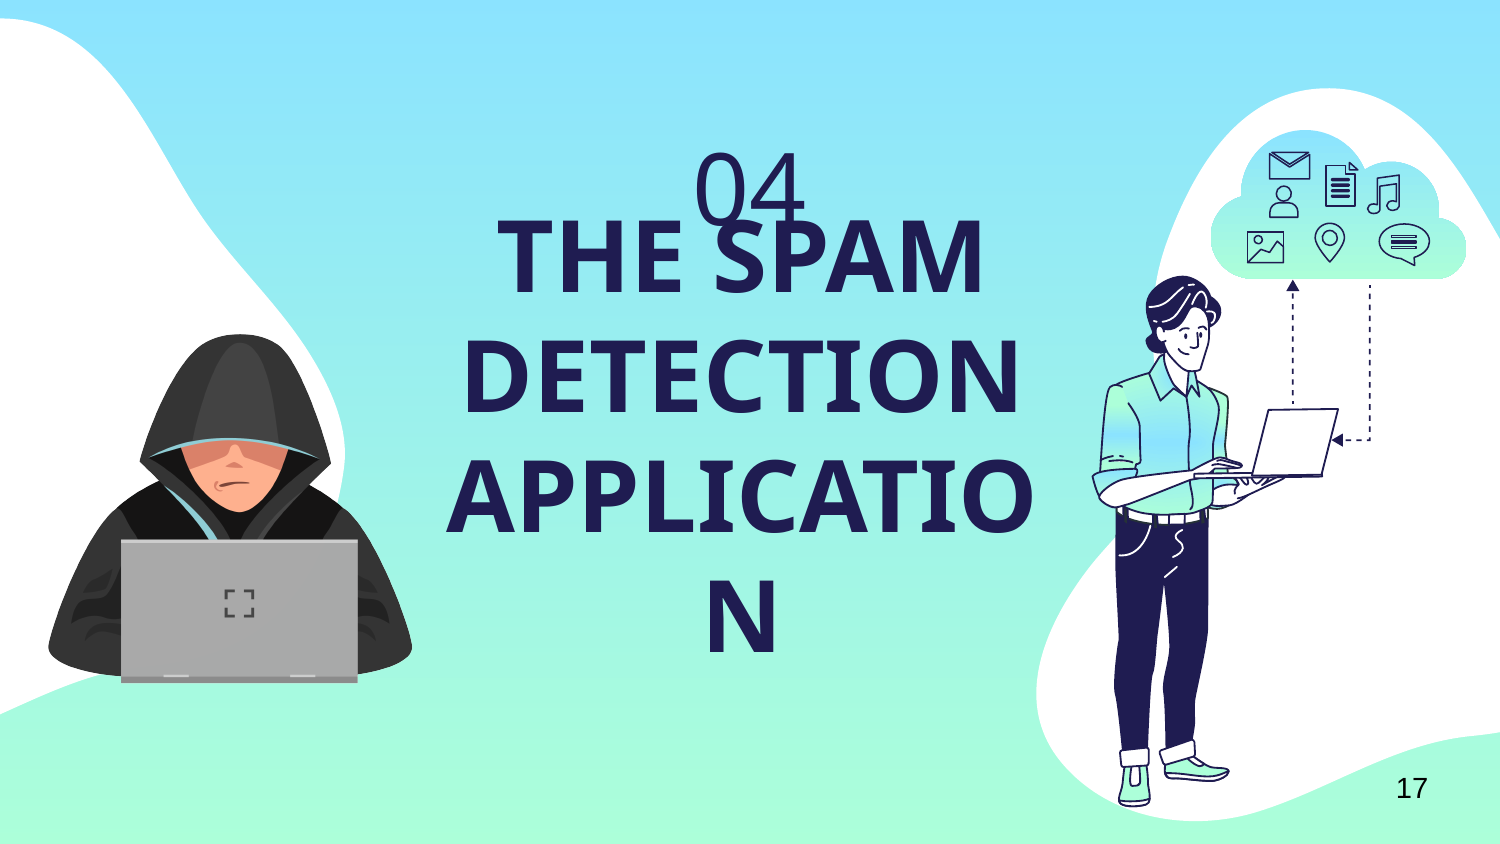

04
# the spam detection Application
17